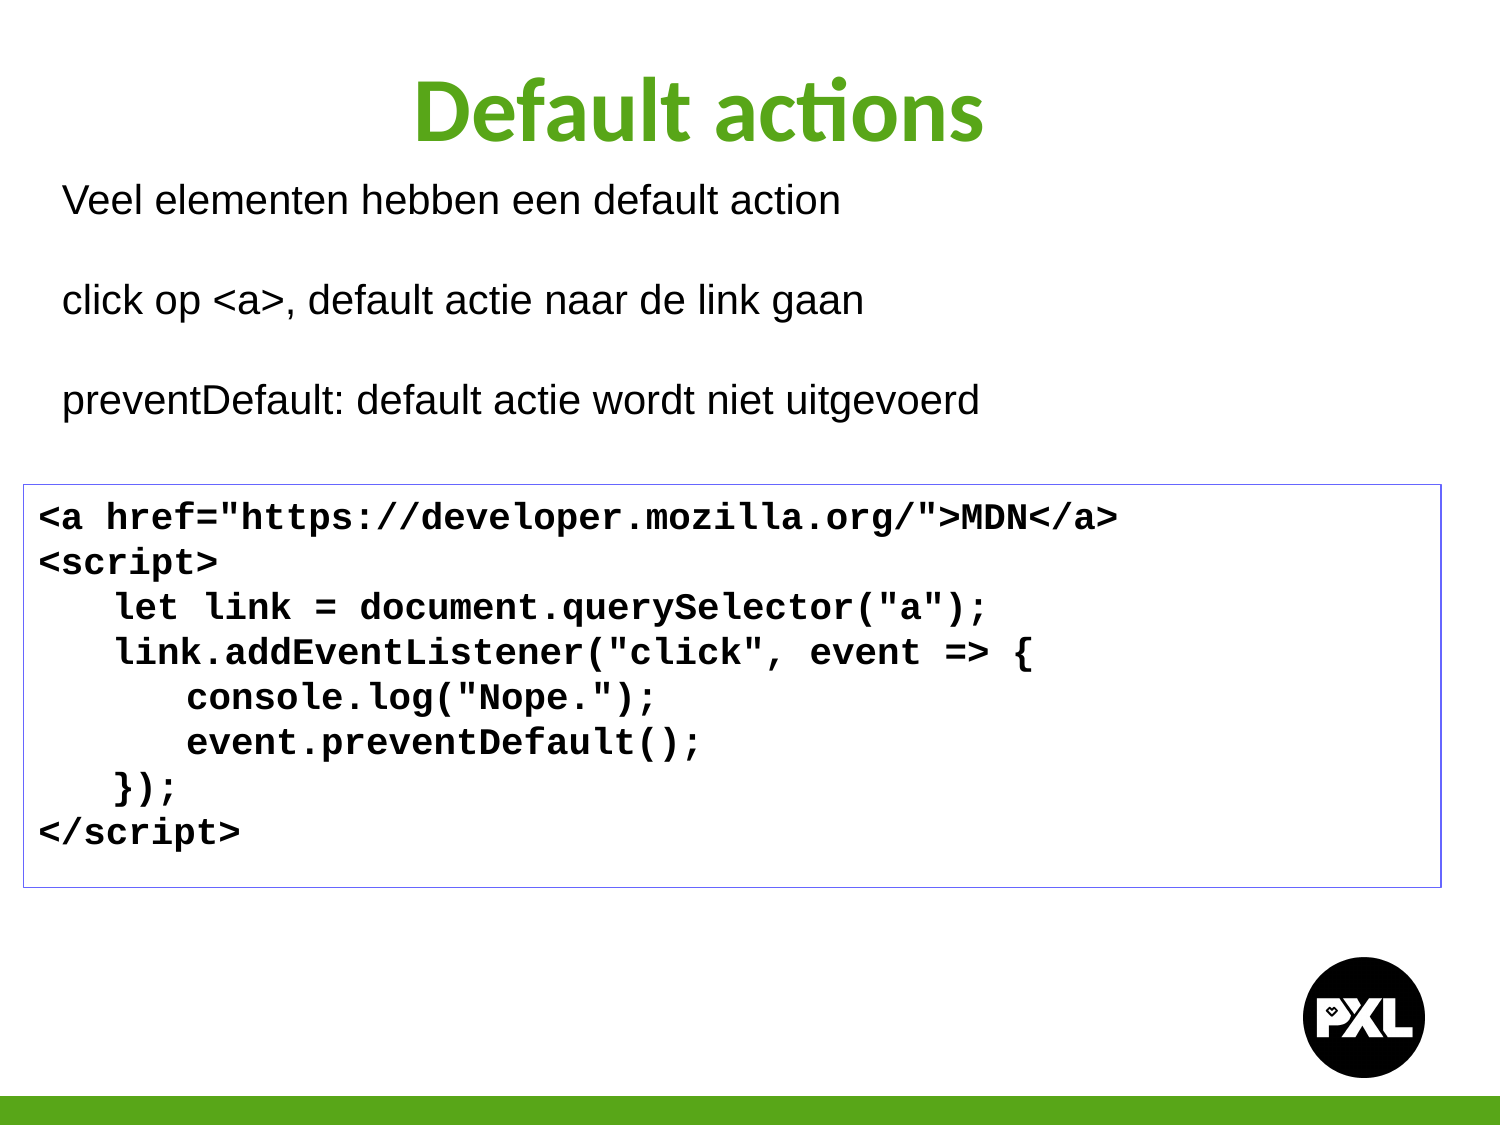

Default actions
Veel elementen hebben een default action
click op <a>, default actie naar de link gaan
preventDefault: default actie wordt niet uitgevoerd
<a href="https://developer.mozilla.org/">MDN</a>
<script>
	let link = document.querySelector("a");
	link.addEventListener("click", event => {
		console.log("Nope.");
		event.preventDefault();
	});
</script>